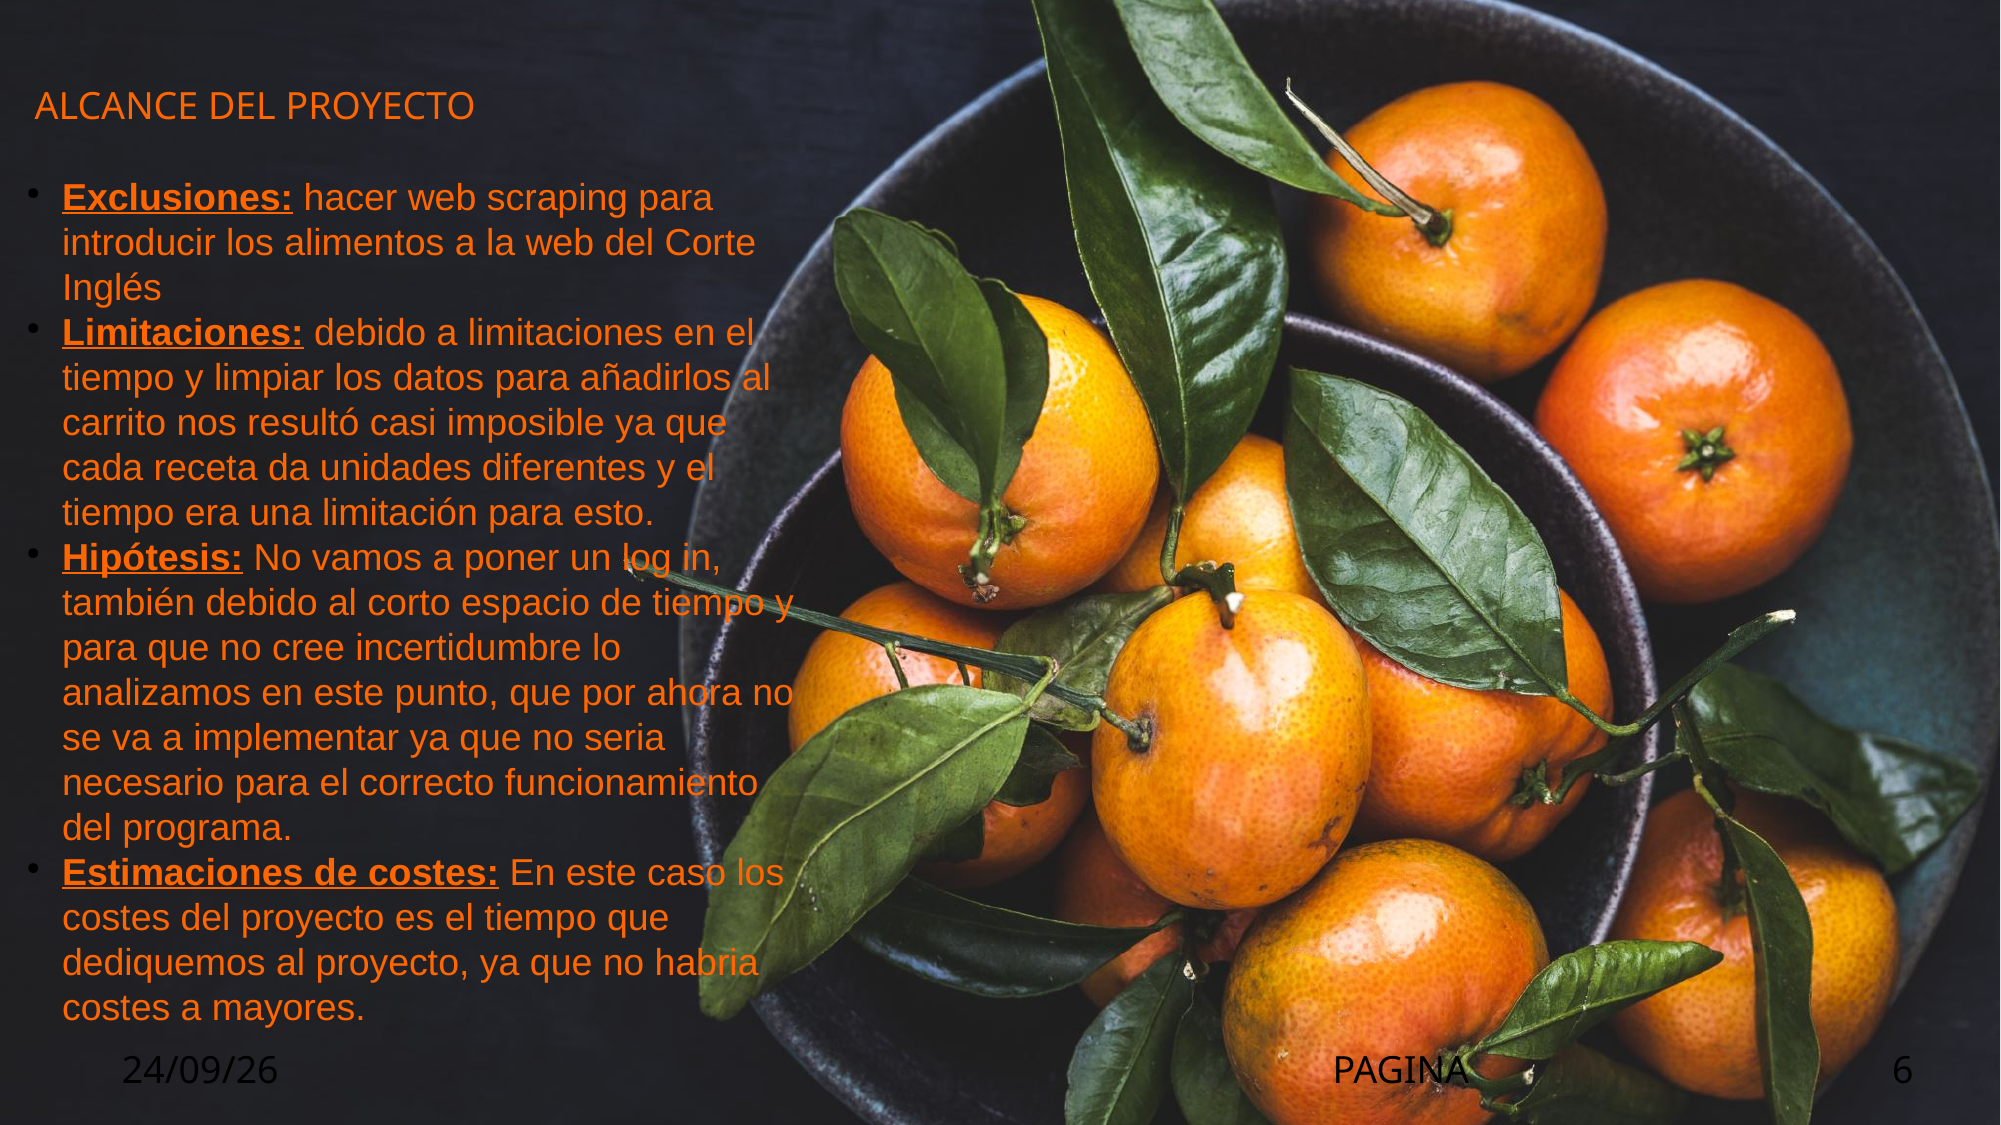

ALCANCE DEL PROYECTO
# Exclusiones: hacer web scraping para introducir los alimentos a la web del Corte Inglés
Limitaciones: debido a limitaciones en el tiempo y limpiar los datos para añadirlos al carrito nos resultó casi imposible ya que cada receta da unidades diferentes y el tiempo era una limitación para esto.
Hipótesis: No vamos a poner un log in, también debido al corto espacio de tiempo y para que no cree incertidumbre lo analizamos en este punto, que por ahora no se va a implementar ya que no seria necesario para el correcto funcionamiento del programa.
Estimaciones de costes: En este caso los costes del proyecto es el tiempo que dediquemos al proyecto, ya que no habria costes a mayores.
PAGINA